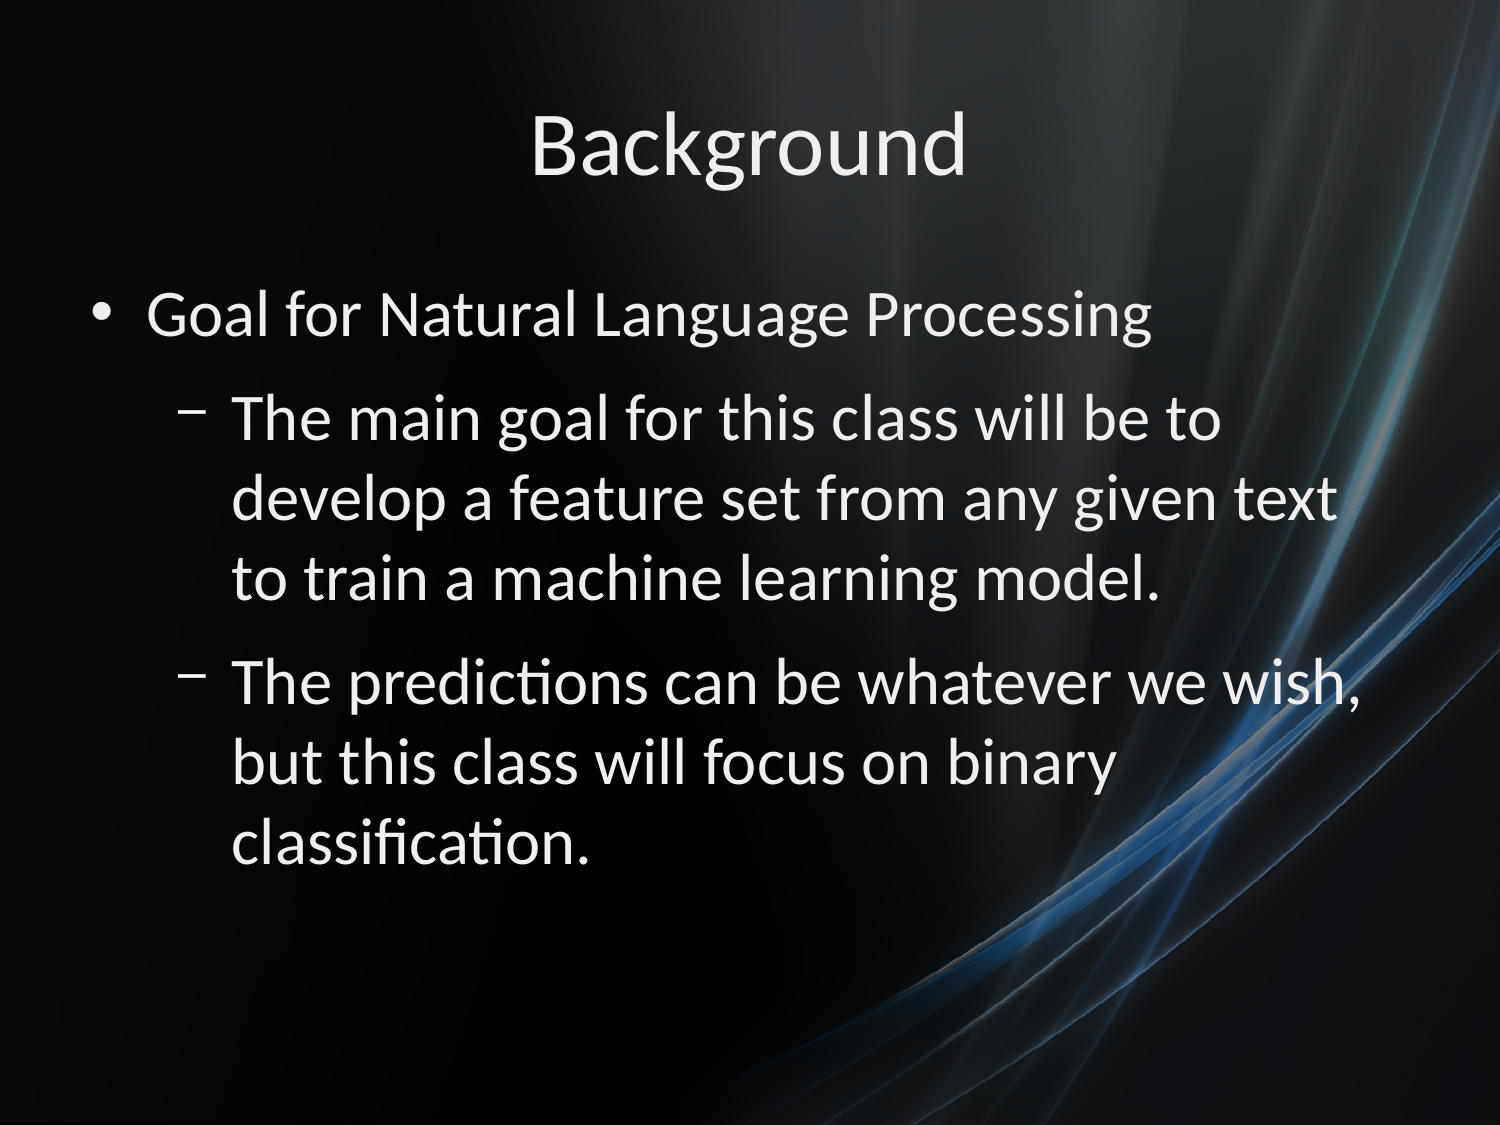

# Background
Goal for Natural Language Processing
The main goal for this class will be to develop a feature set from any given text to train a machine learning model.
The predictions can be whatever we wish, but this class will focus on binary classification.